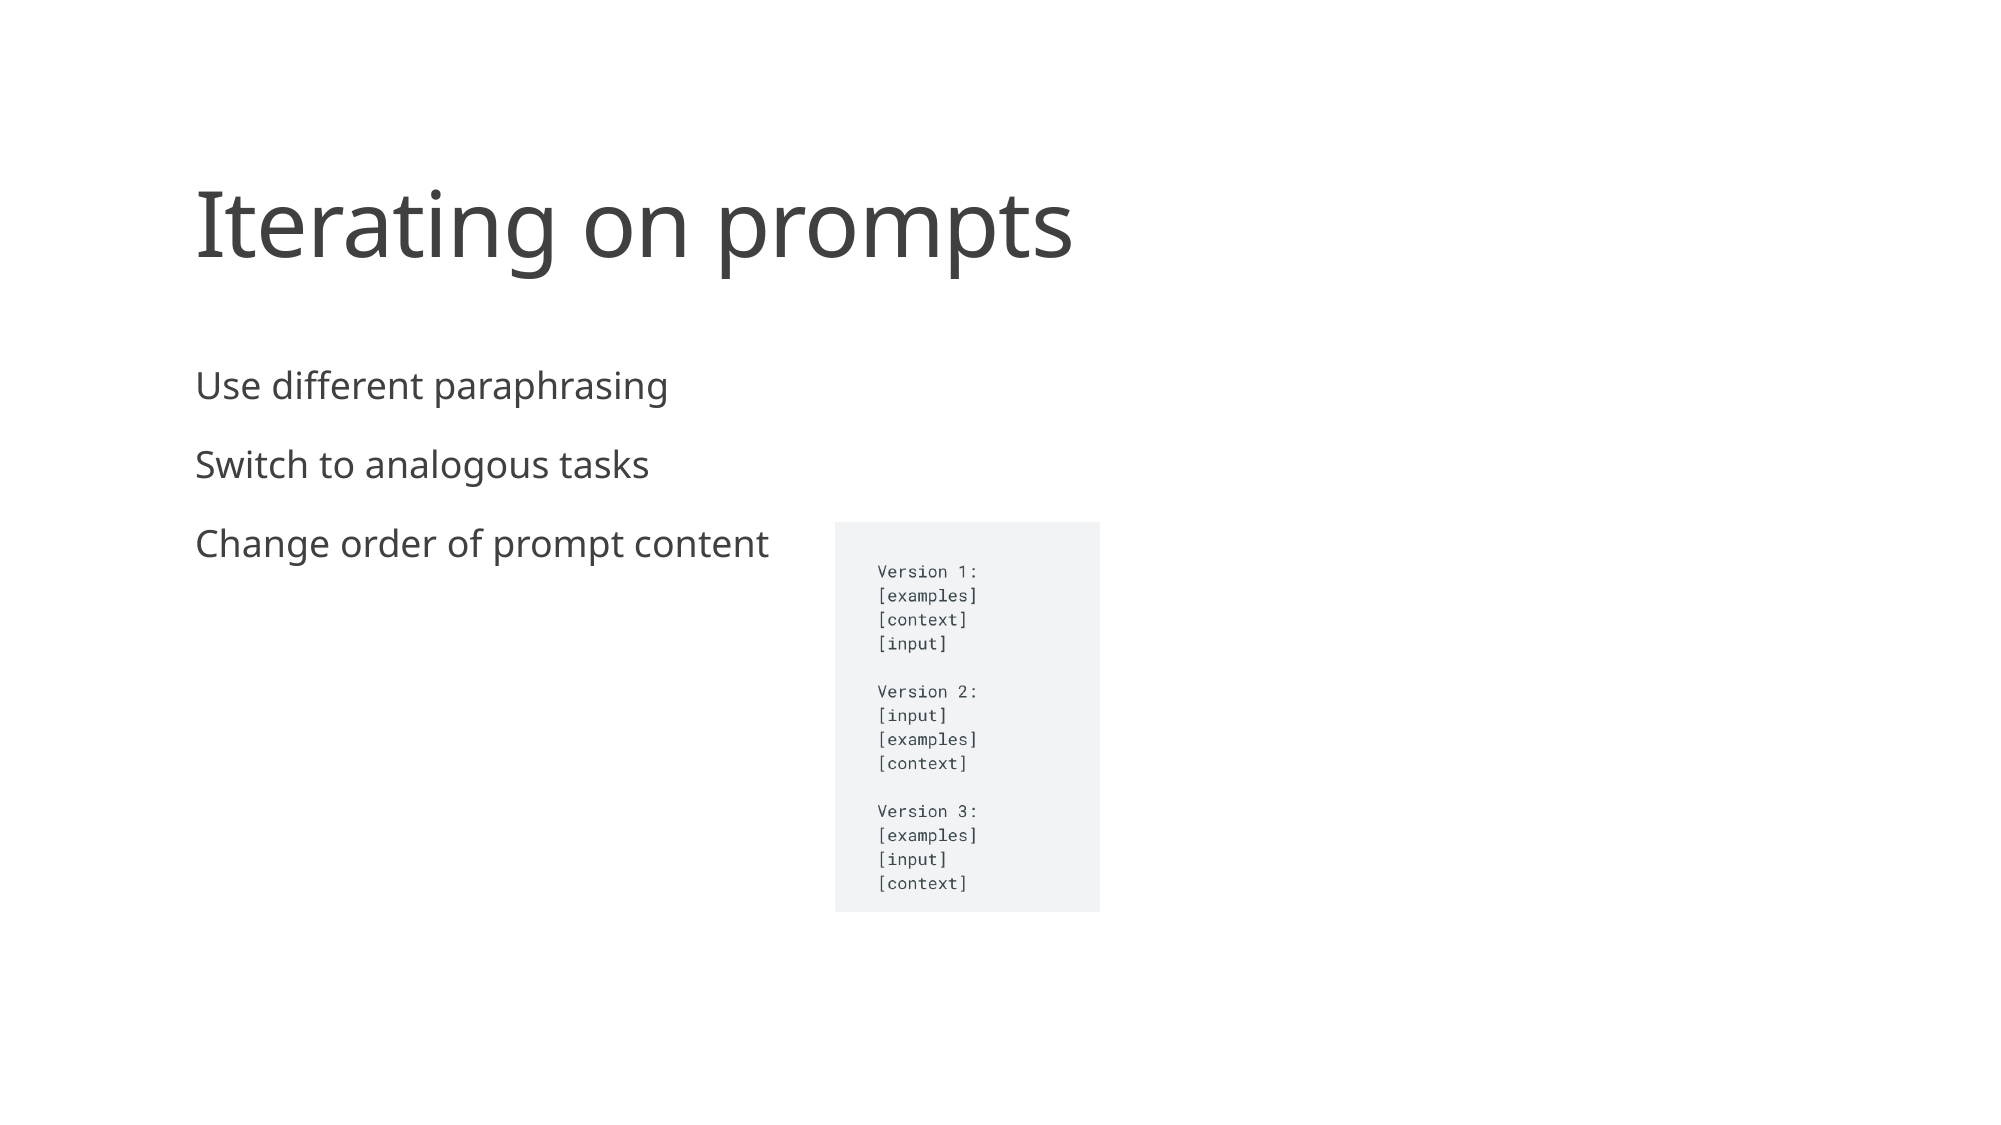

# Iterating on prompts
Use different paraphrasing
Switch to analogous tasks
Change order of prompt content